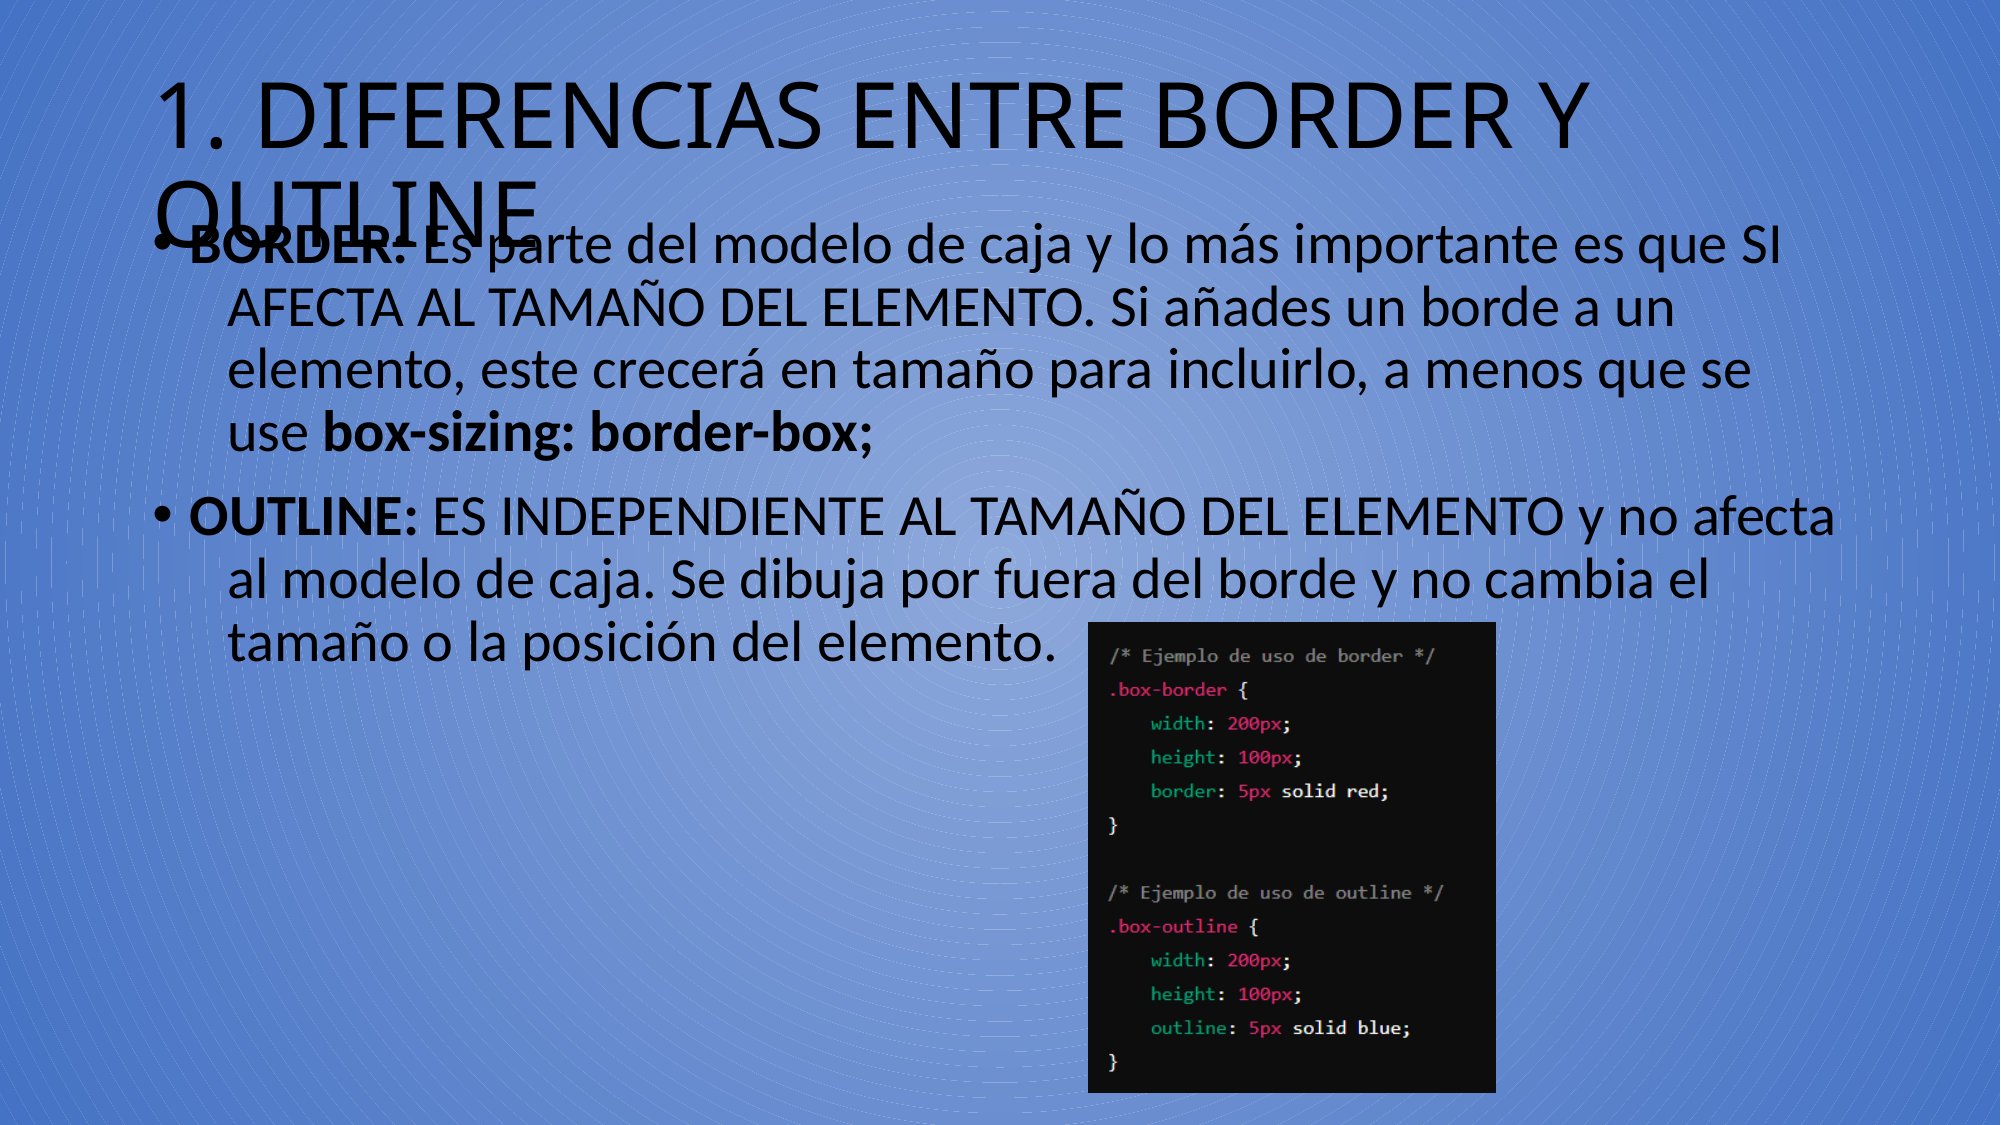

# 1. DIFERENCIAS ENTRE BORDER Y OUTLINE
BORDER: Es parte del modelo de caja y lo más importante es que SI AFECTA AL TAMAÑO DEL ELEMENTO. Si añades un borde a un elemento, este crecerá en tamaño para incluirlo, a menos que se use box-sizing: border-box;
OUTLINE: ES INDEPENDIENTE AL TAMAÑO DEL ELEMENTO y no afecta al modelo de caja. Se dibuja por fuera del borde y no cambia el tamaño o la posición del elemento.